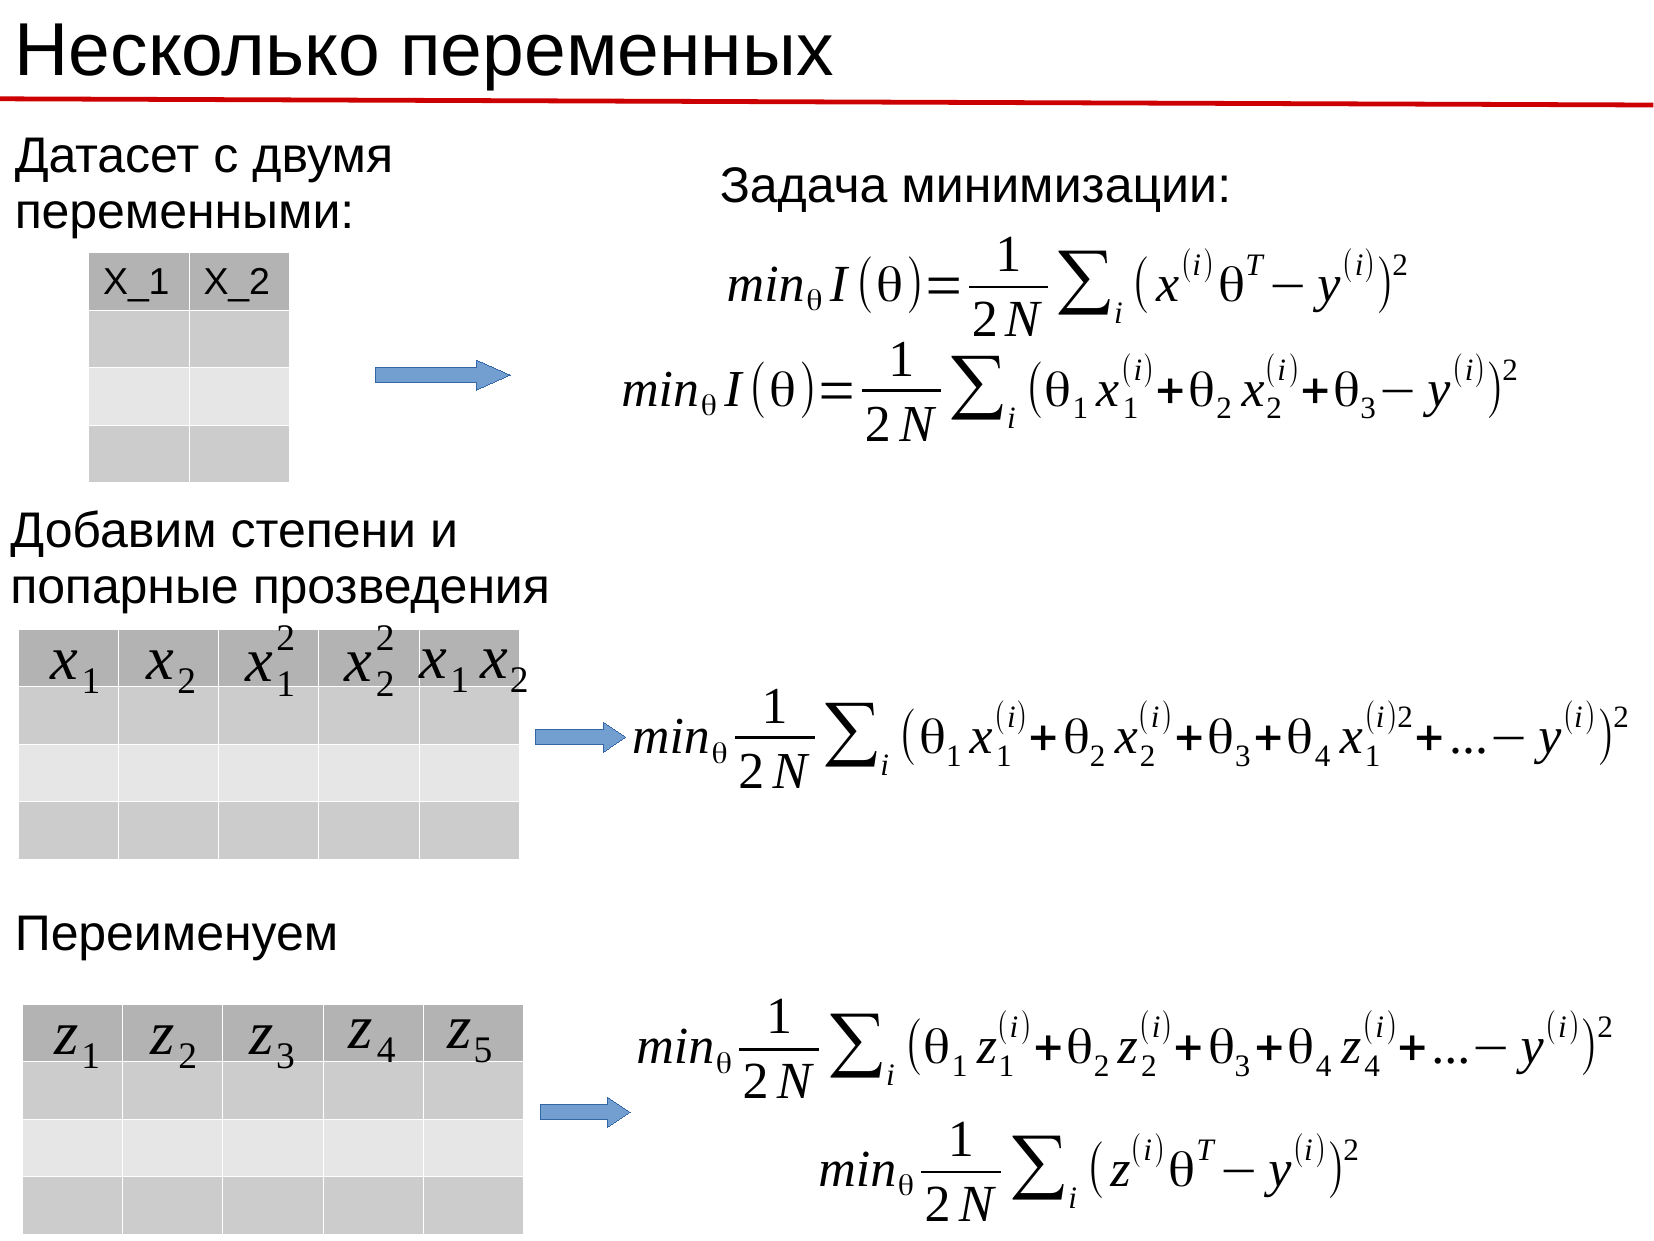

Несколько переменных
Датасет с двумя переменными:
Задача минимизации:
| X\_1 | X\_2 |
| --- | --- |
| | |
| | |
| | |
Добавим степени и попарные прозведения
| | | | | |
| --- | --- | --- | --- | --- |
| | | | | |
| | | | | |
| | | | | |
Переименуем
| | | | | |
| --- | --- | --- | --- | --- |
| | | | | |
| | | | | |
| | | | | |